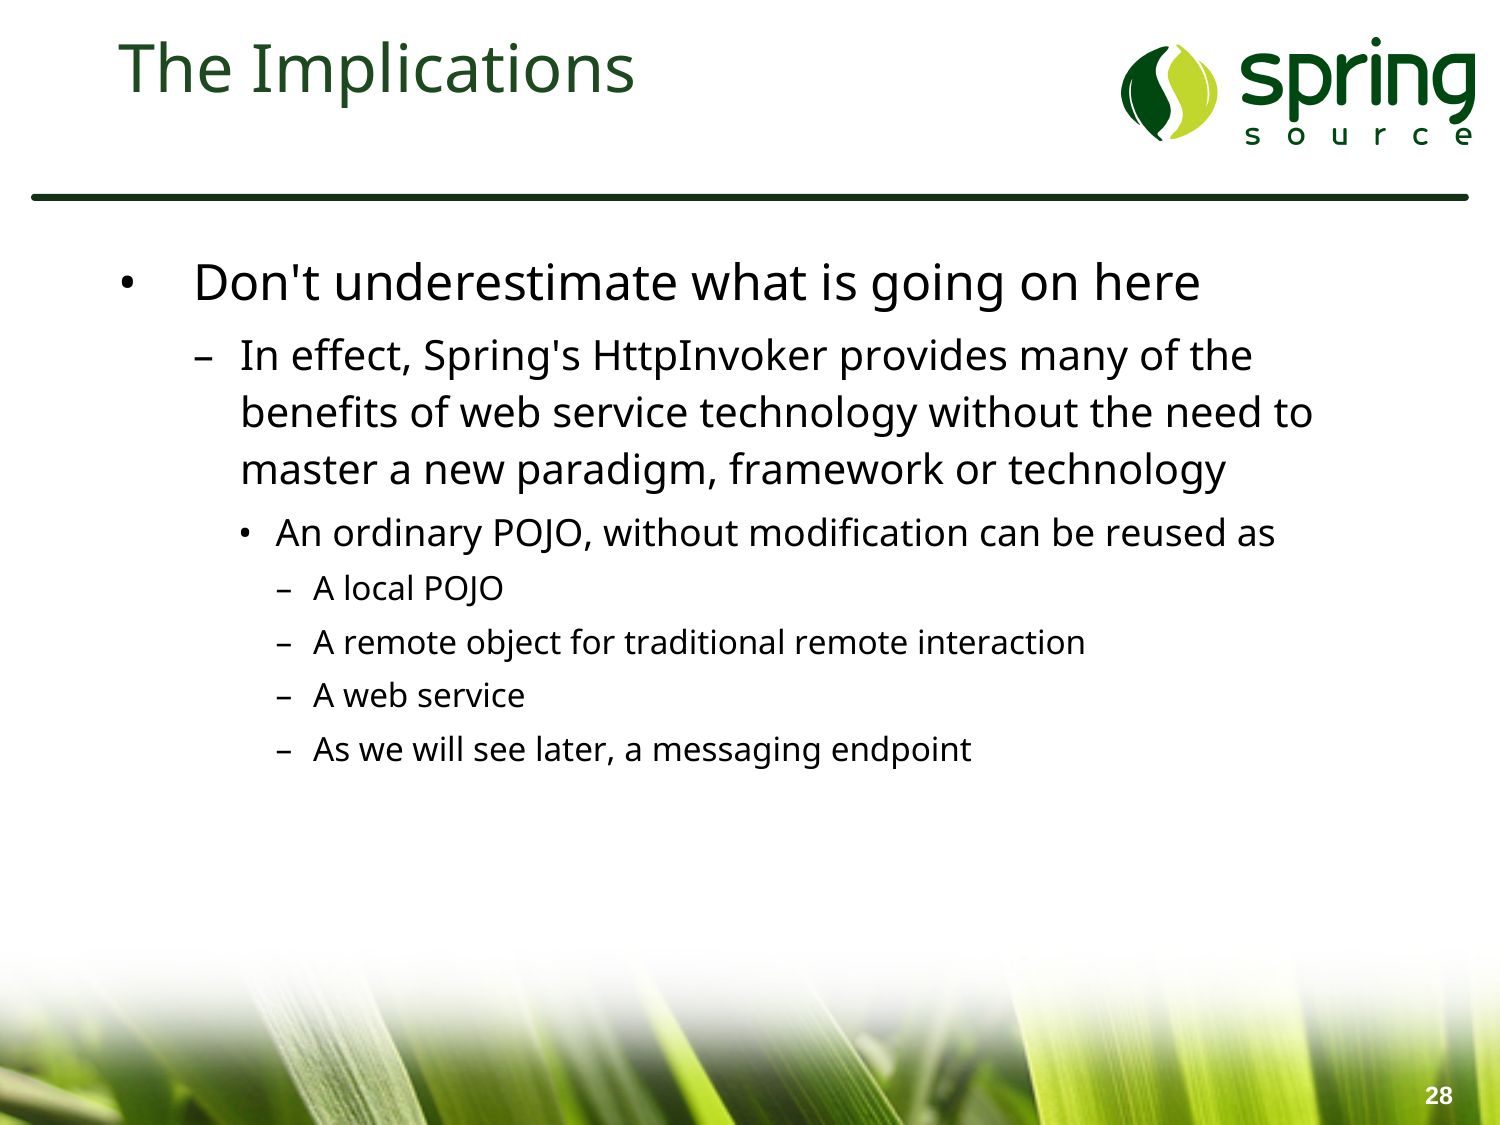

# The Implications
Don't underestimate what is going on here
In effect, Spring's HttpInvoker provides many of the benefits of web service technology without the need to master a new paradigm, framework or technology
An ordinary POJO, without modification can be reused as
A local POJO
A remote object for traditional remote interaction
A web service
As we will see later, a messaging endpoint